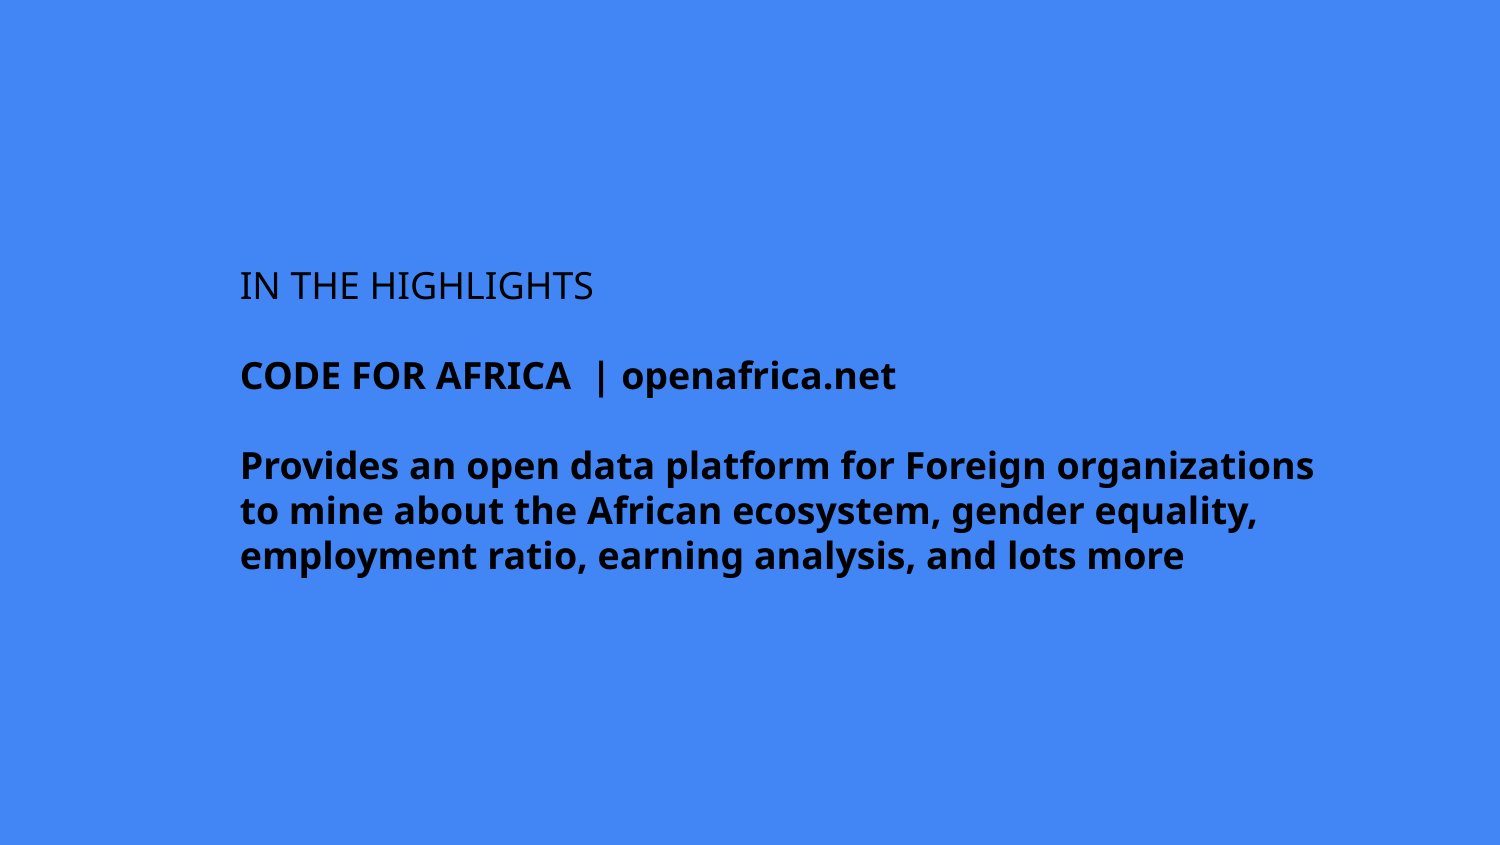

IN THE HIGHLIGHTS
CODE FOR AFRICA | openafrica.net
Provides an open data platform for Foreign organizations to mine about the African ecosystem, gender equality, employment ratio, earning analysis, and lots more